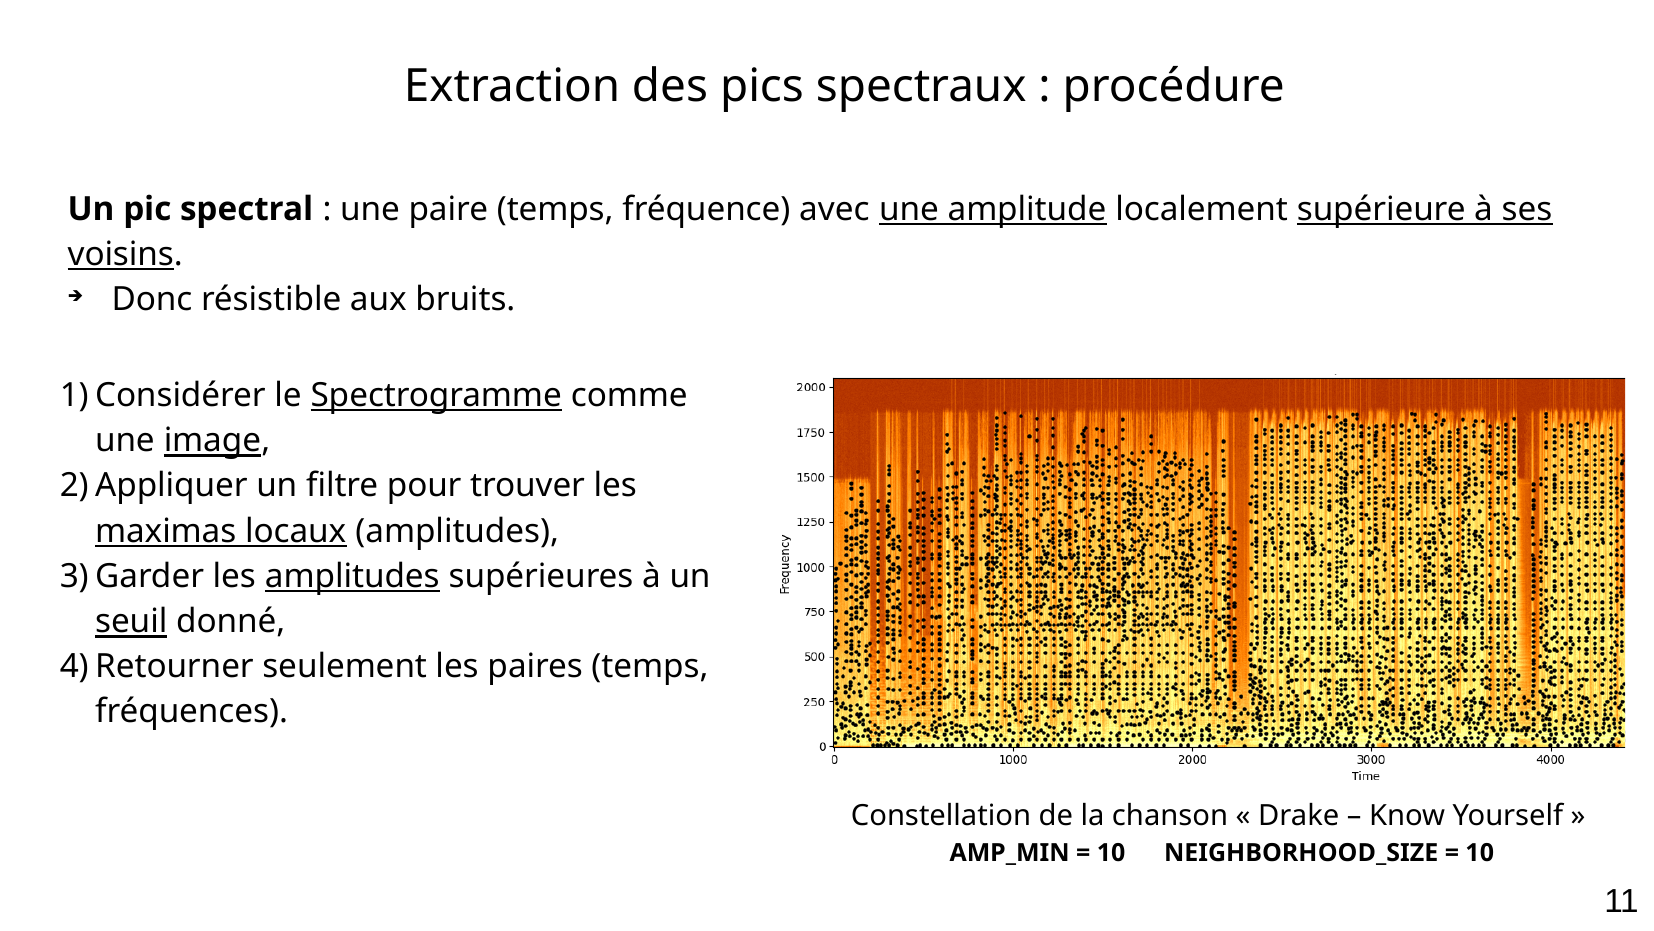

Extraction des pics spectraux : procédure
Un pic spectral : une paire (temps, fréquence) avec une amplitude localement supérieure à ses voisins.
 Donc résistible aux bruits.
Considérer le Spectrogramme comme une image,
Appliquer un filtre pour trouver les maximas locaux (amplitudes),
Garder les amplitudes supérieures à un seuil donné,
Retourner seulement les paires (temps, fréquences).
Constellation de la chanson « Drake – Know Yourself »
AMP_MIN = 10 NEIGHBORHOOD_SIZE = 10